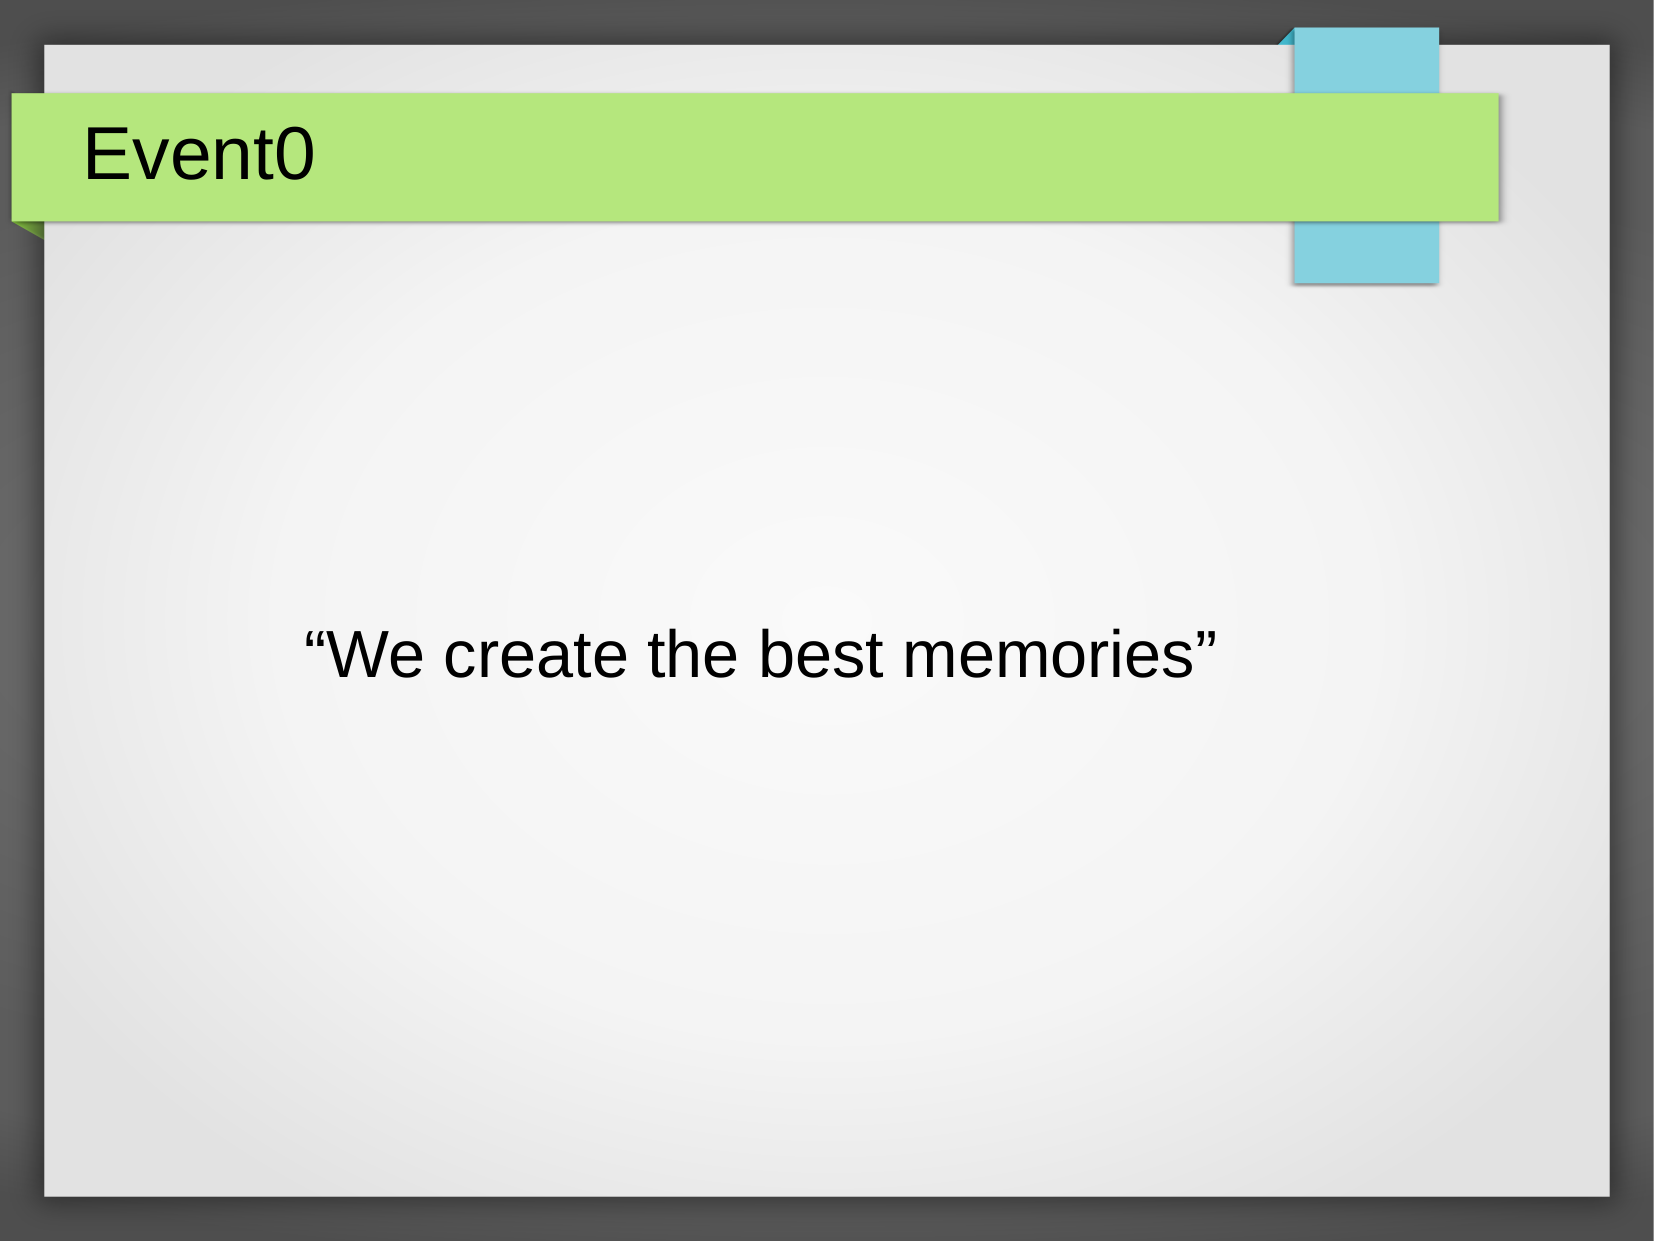

# Event0
“We create the best memories”